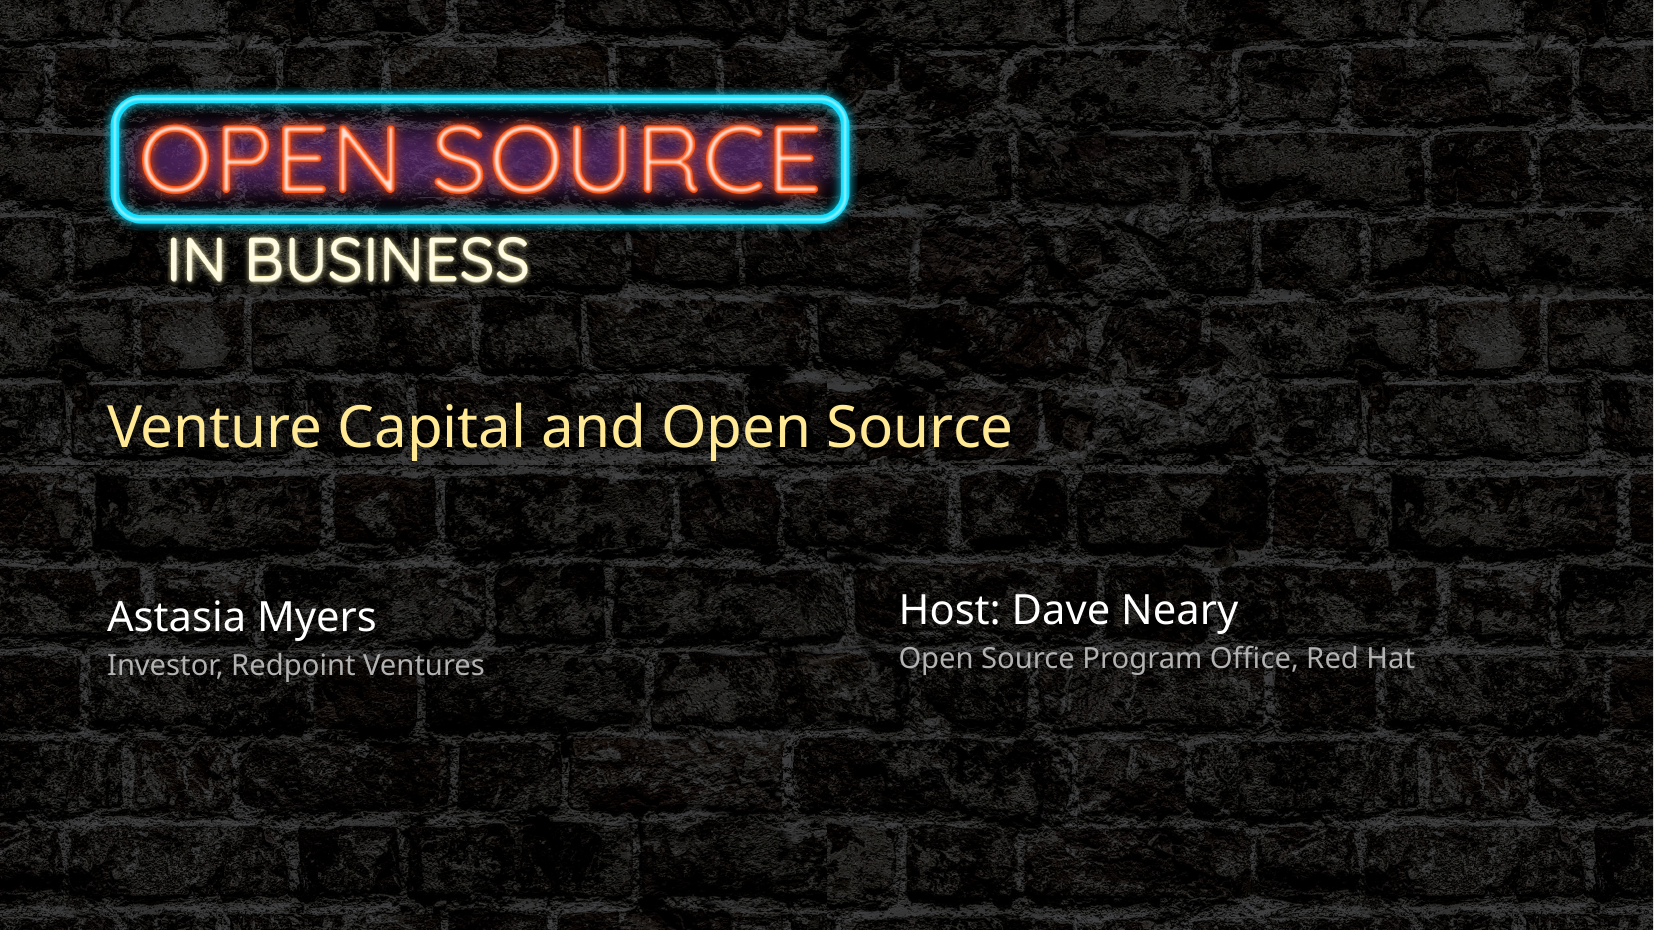

# Venture Capital and Open Source
Host: Dave Neary
Open Source Program Office, Red Hat
Astasia Myers
Investor, Redpoint Ventures